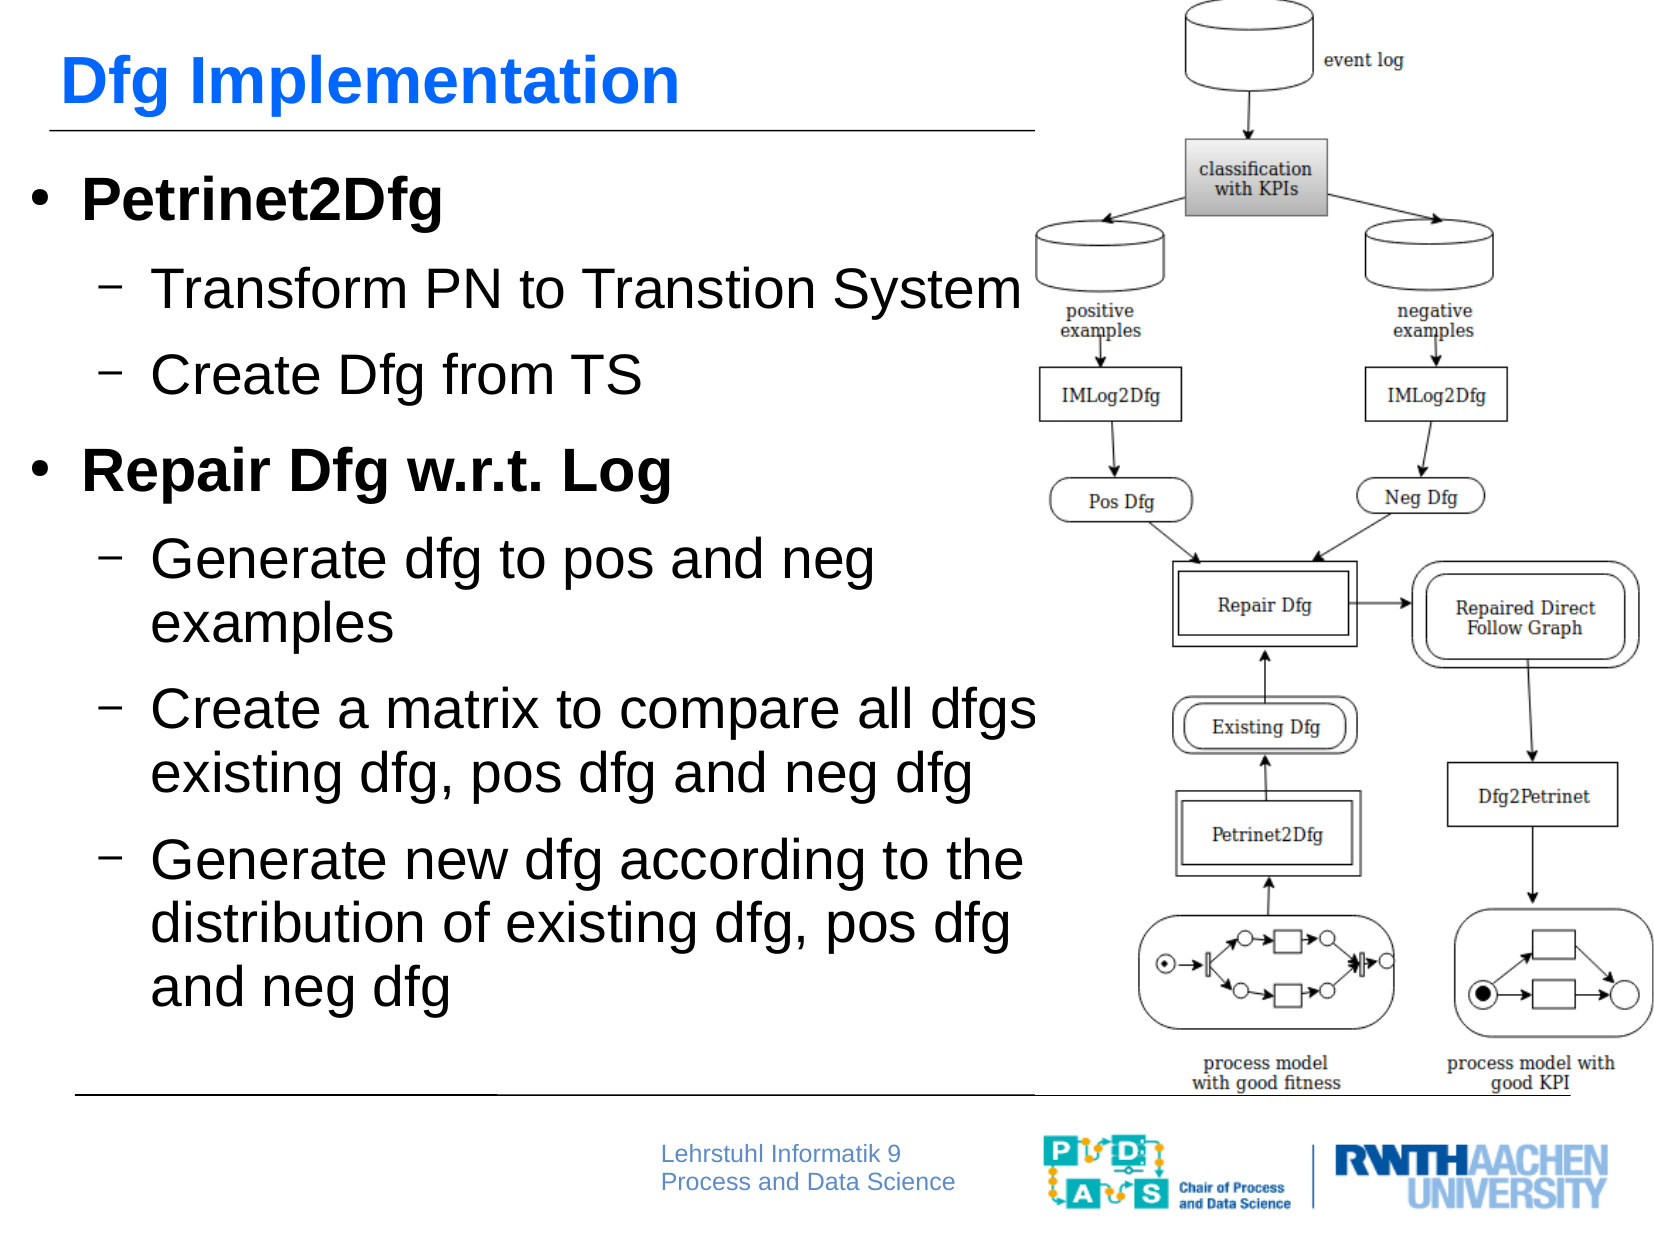

# Dfg Implementation
Petrinet2Dfg
Transform PN to Transtion System
Create Dfg from TS
Repair Dfg w.r.t. Log
Generate dfg to pos and neg examples
Create a matrix to compare all dfgs, existing dfg, pos dfg and neg dfg
Generate new dfg according to the distribution of existing dfg, pos dfg and neg dfg